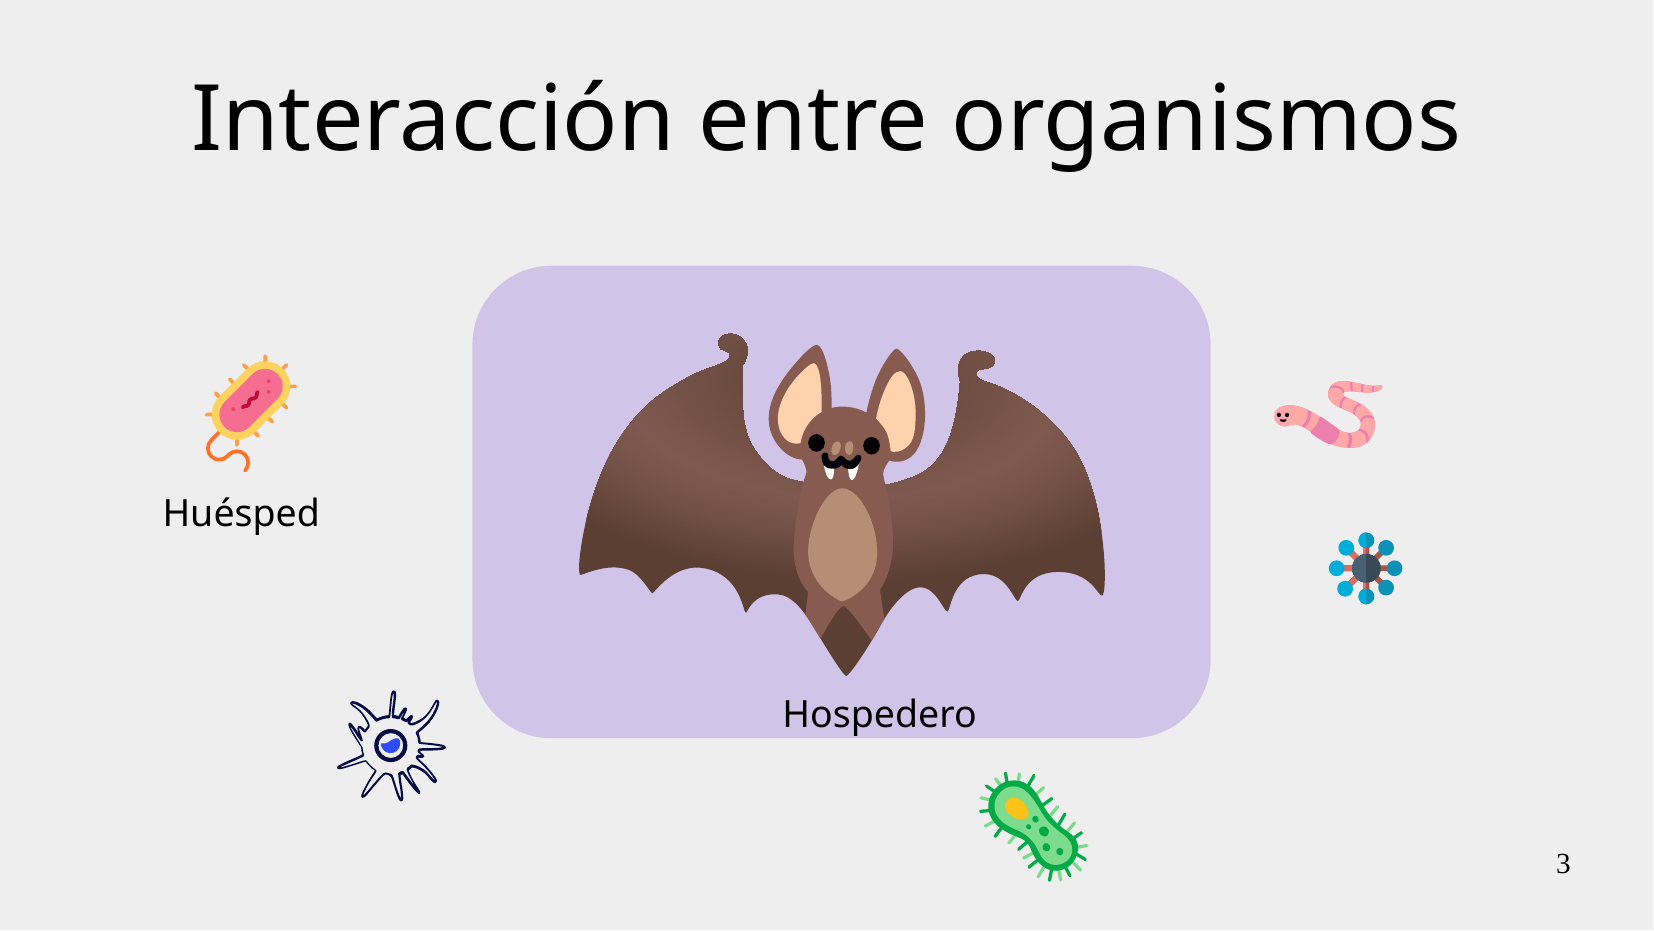

# Interacción entre organismos
Huésped
Hospedero
3